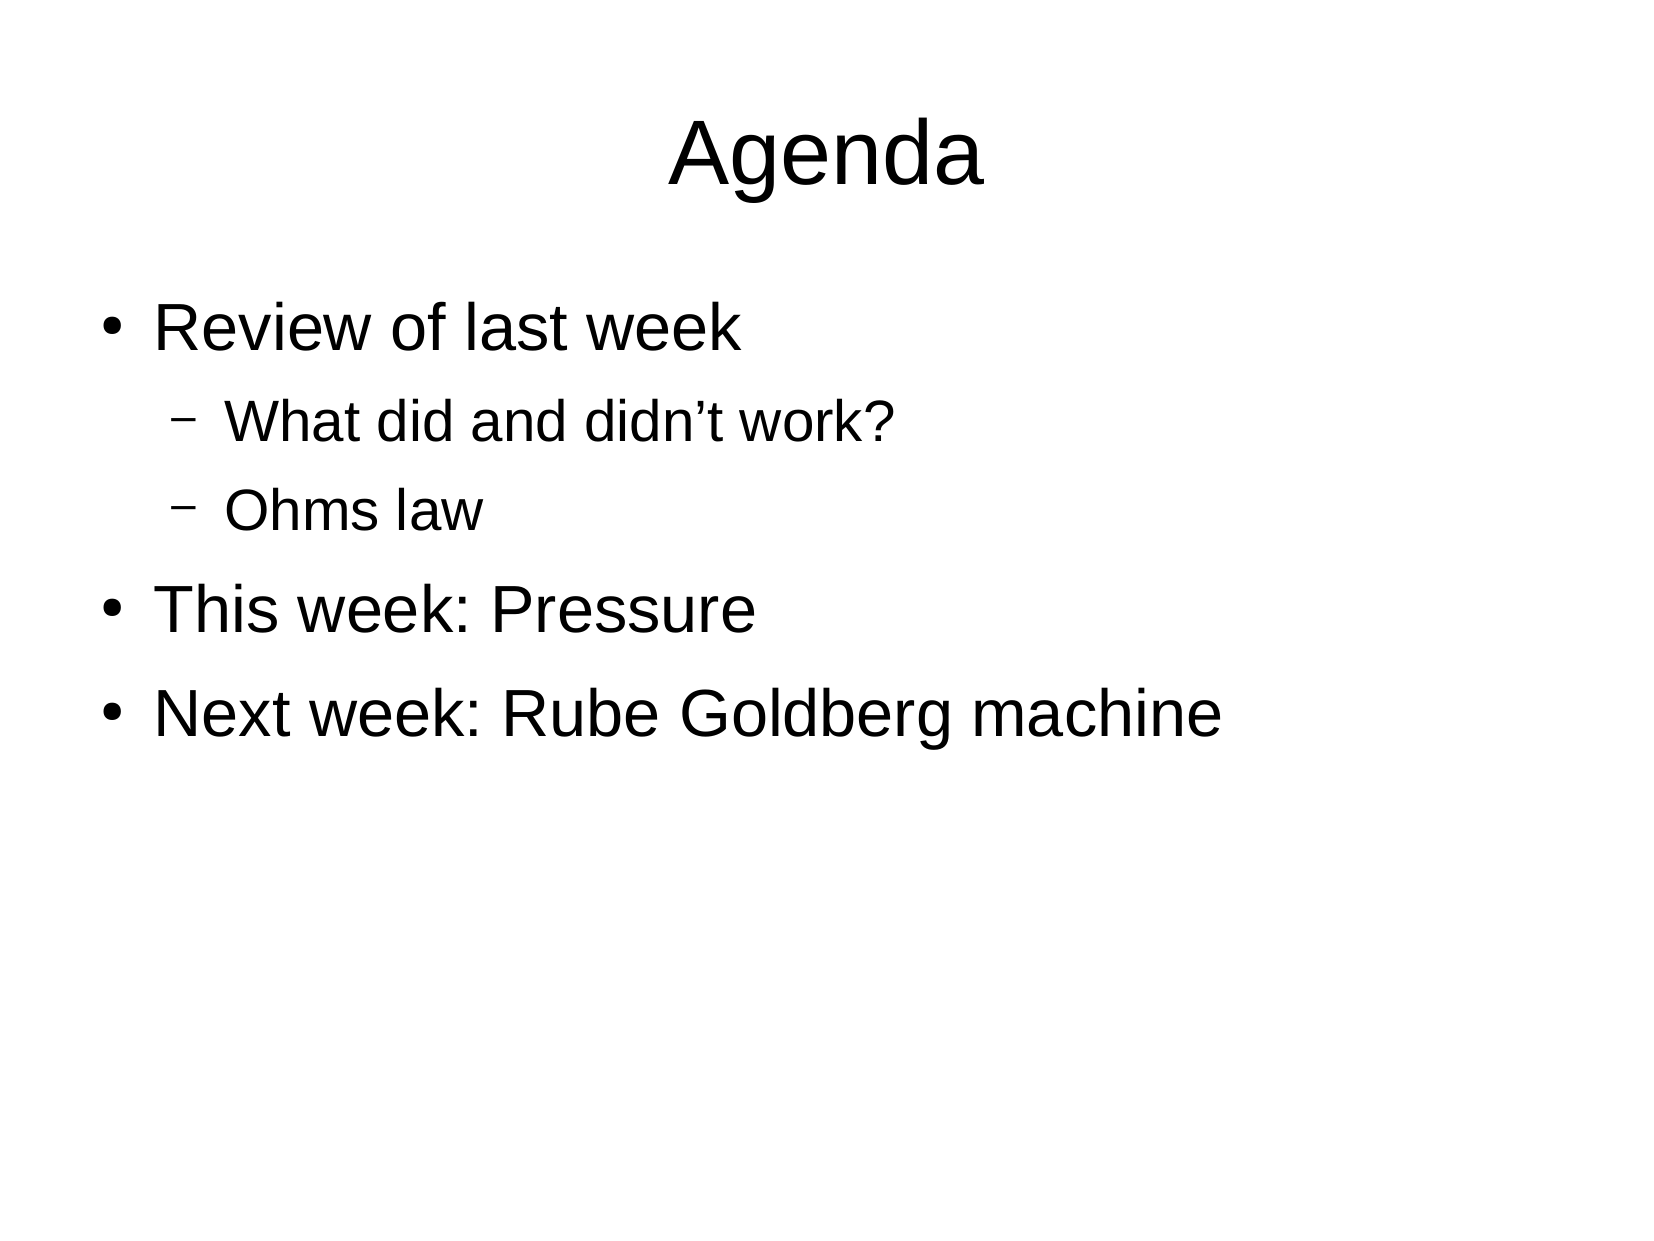

# Agenda
Review of last week
What did and didn’t work?
Ohms law
This week: Pressure
Next week: Rube Goldberg machine